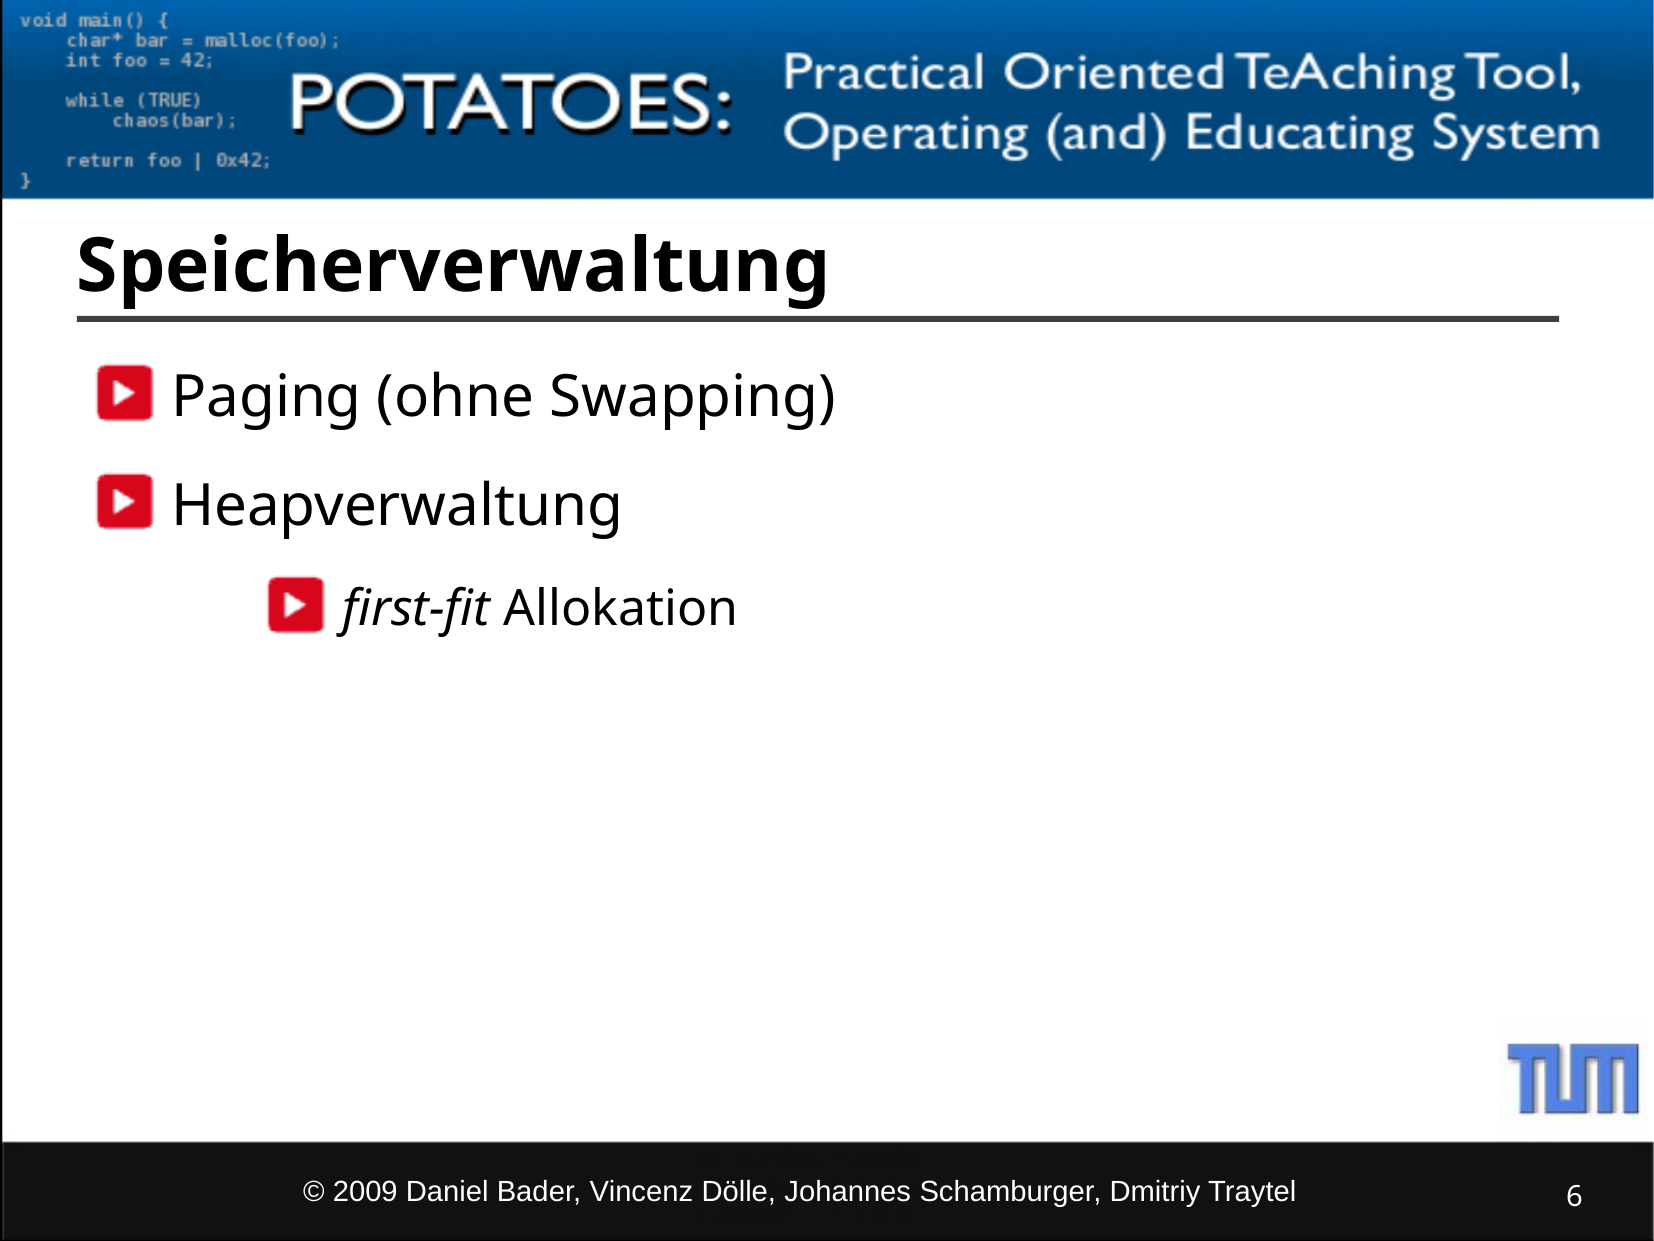

# Speicherverwaltung
Paging (ohne Swapping)
Heapverwaltung
first-fit Allokation
6